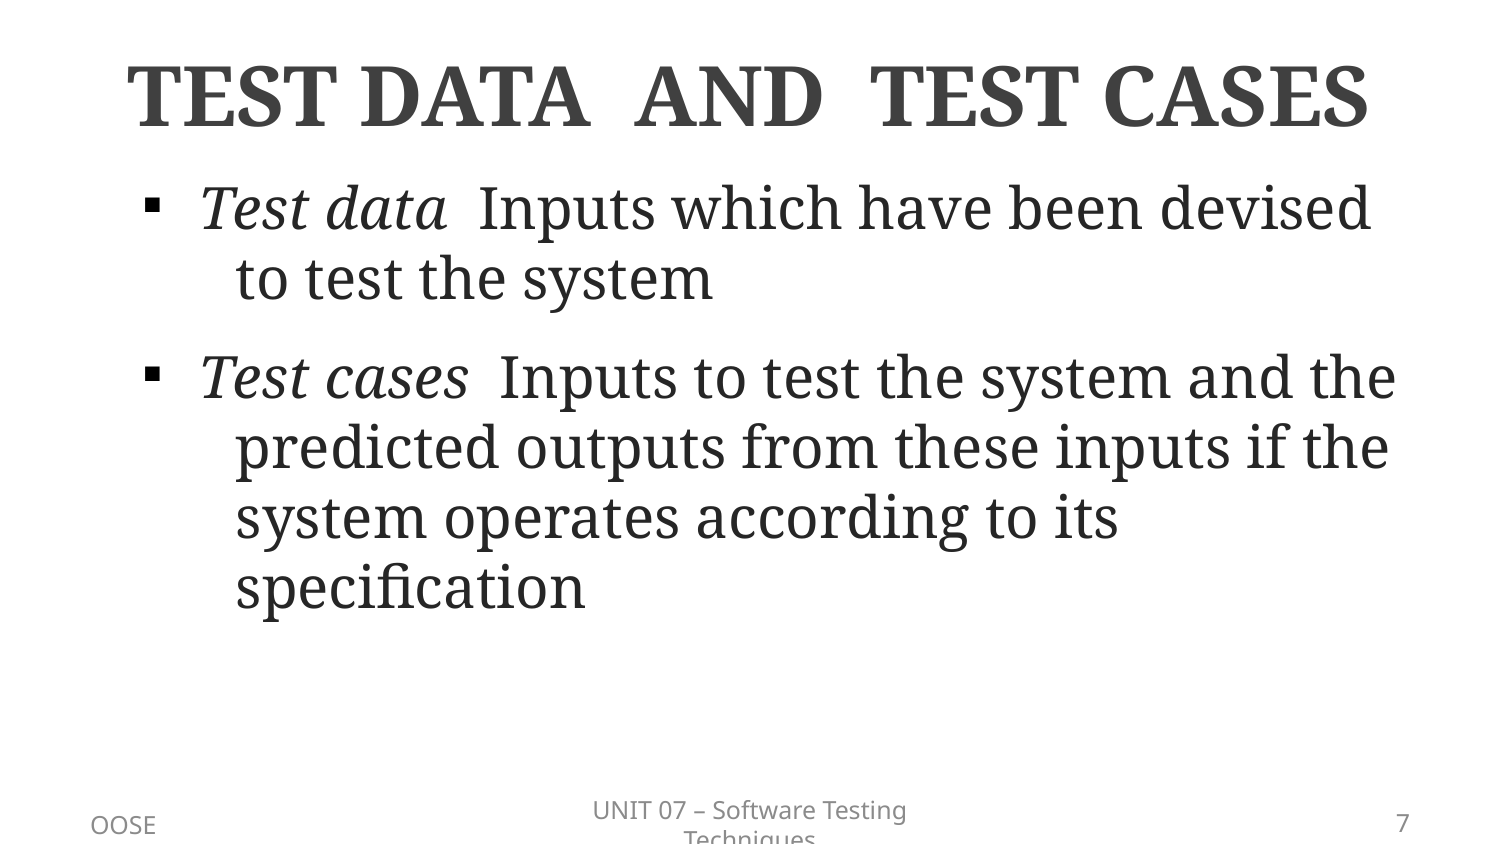

# TEST DATA AND TEST CASES
Test data Inputs which have been devised to test the system
Test cases Inputs to test the system and the predicted outputs from these inputs if the system operates according to its specification
OOSE
UNIT 07 - Software Testing Techniques
7